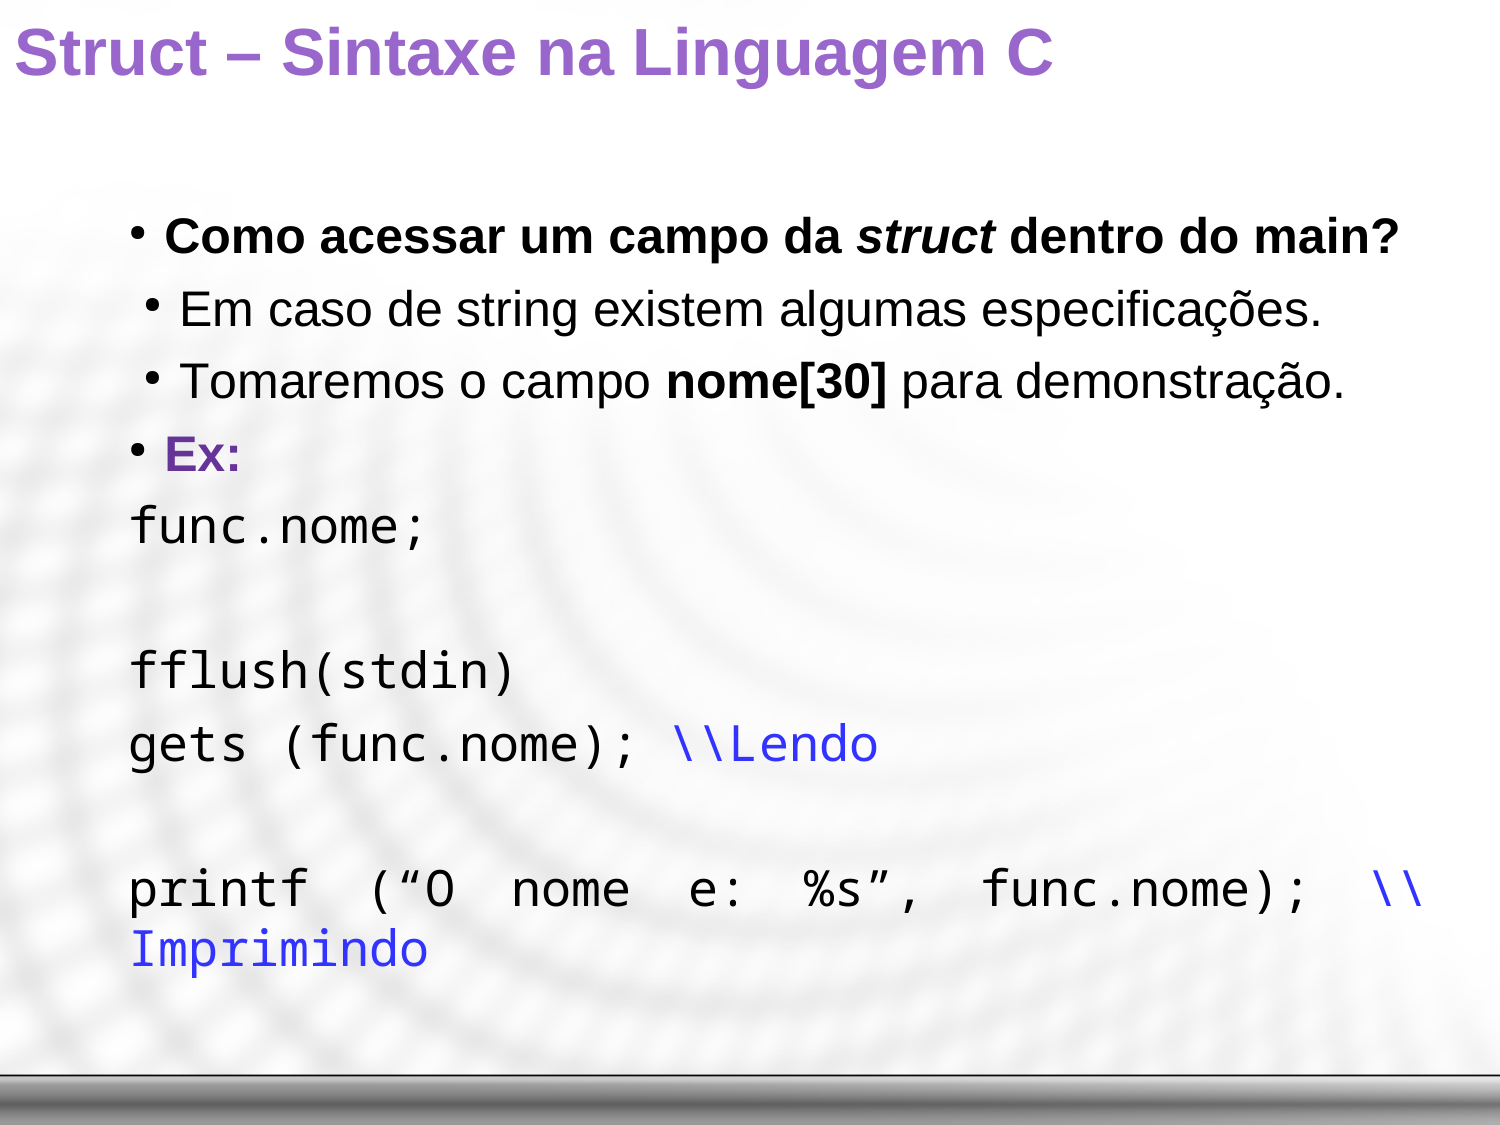

# Struct – Sintaxe na Linguagem C
Como acessar um campo da struct dentro do main?
Em caso de string existem algumas especificações.
Tomaremos o campo nome[30] para demonstração.
Ex:
func.nome;
fflush(stdin)
gets (func.nome); \\Lendo
printf (“O nome e: %s”, func.nome); \\Imprimindo